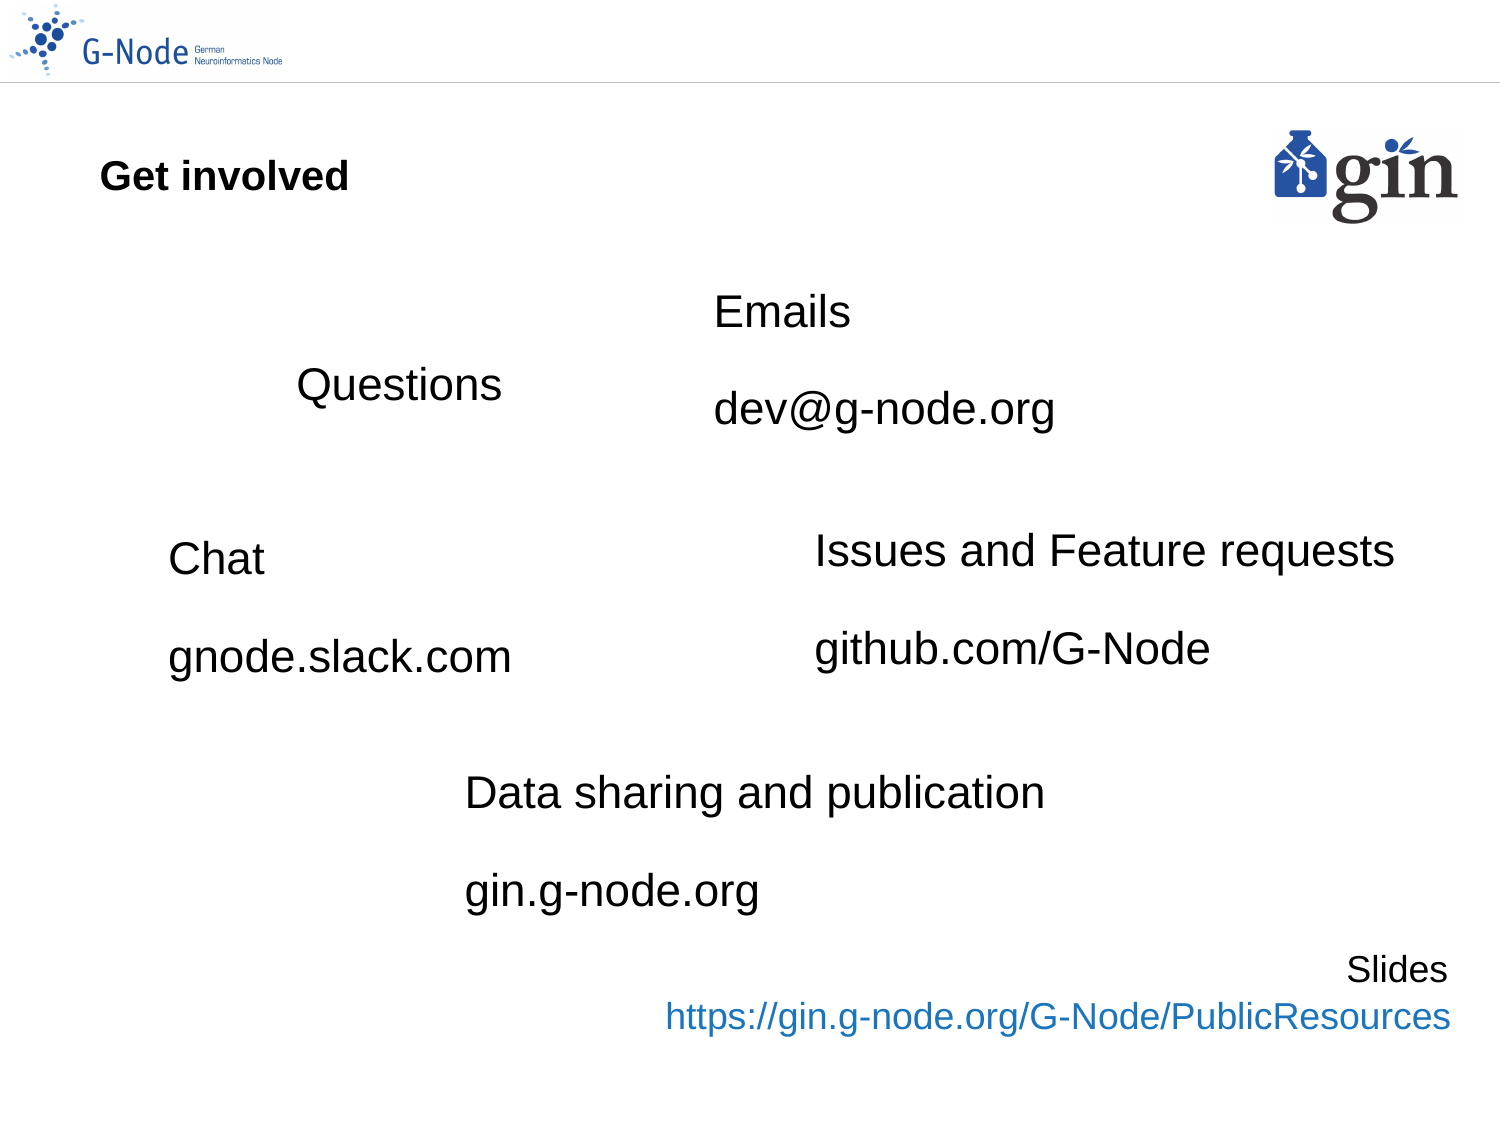

Get involved
Emails
dev@g-node.org
Questions
Issues and Feature requests
github.com/G-Node
Chat
gnode.slack.com
Data sharing and publication
gin.g-node.org
Slides
https://gin.g-node.org/G-Node/PublicResources